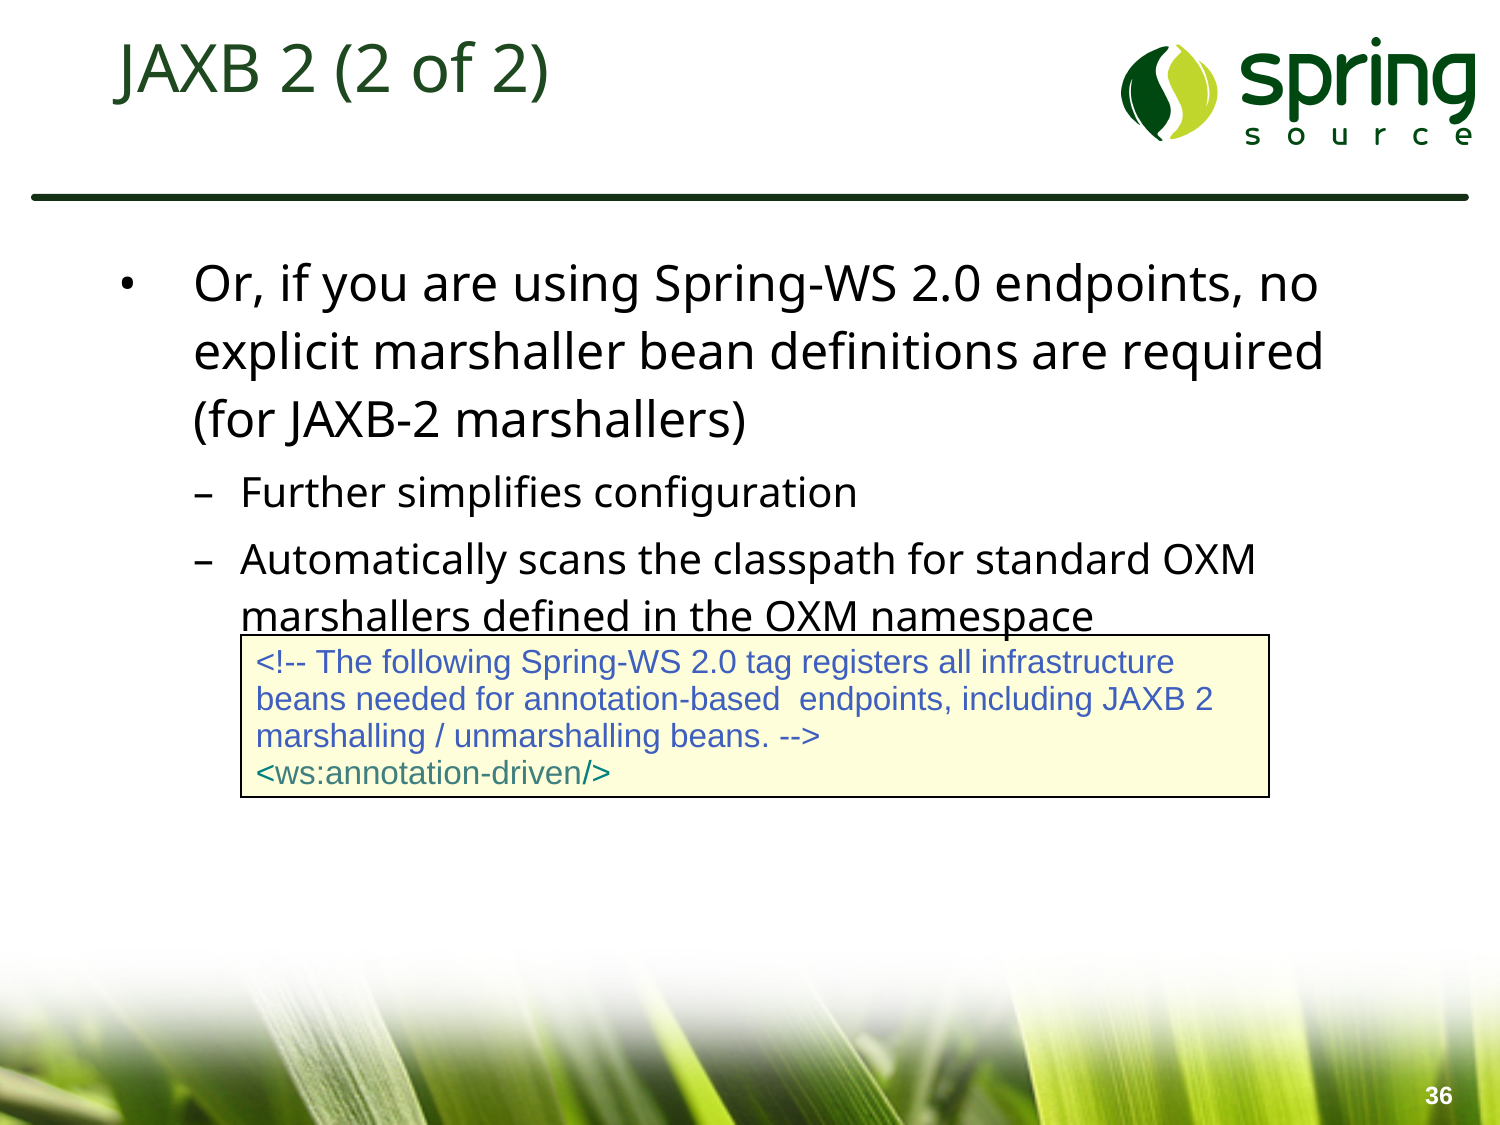

# JAXB 2 (2 of 2)
Or, if you are using Spring-WS 2.0 endpoints, no explicit marshaller bean definitions are required (for JAXB-2 marshallers)
Further simplifies configuration
Automatically scans the classpath for standard OXM marshallers defined in the OXM namespace
<!-- The following Spring-WS 2.0 tag registers all infrastructure
beans needed for annotation-based endpoints, including JAXB 2
marshalling / unmarshalling beans. -->
<ws:annotation-driven/>